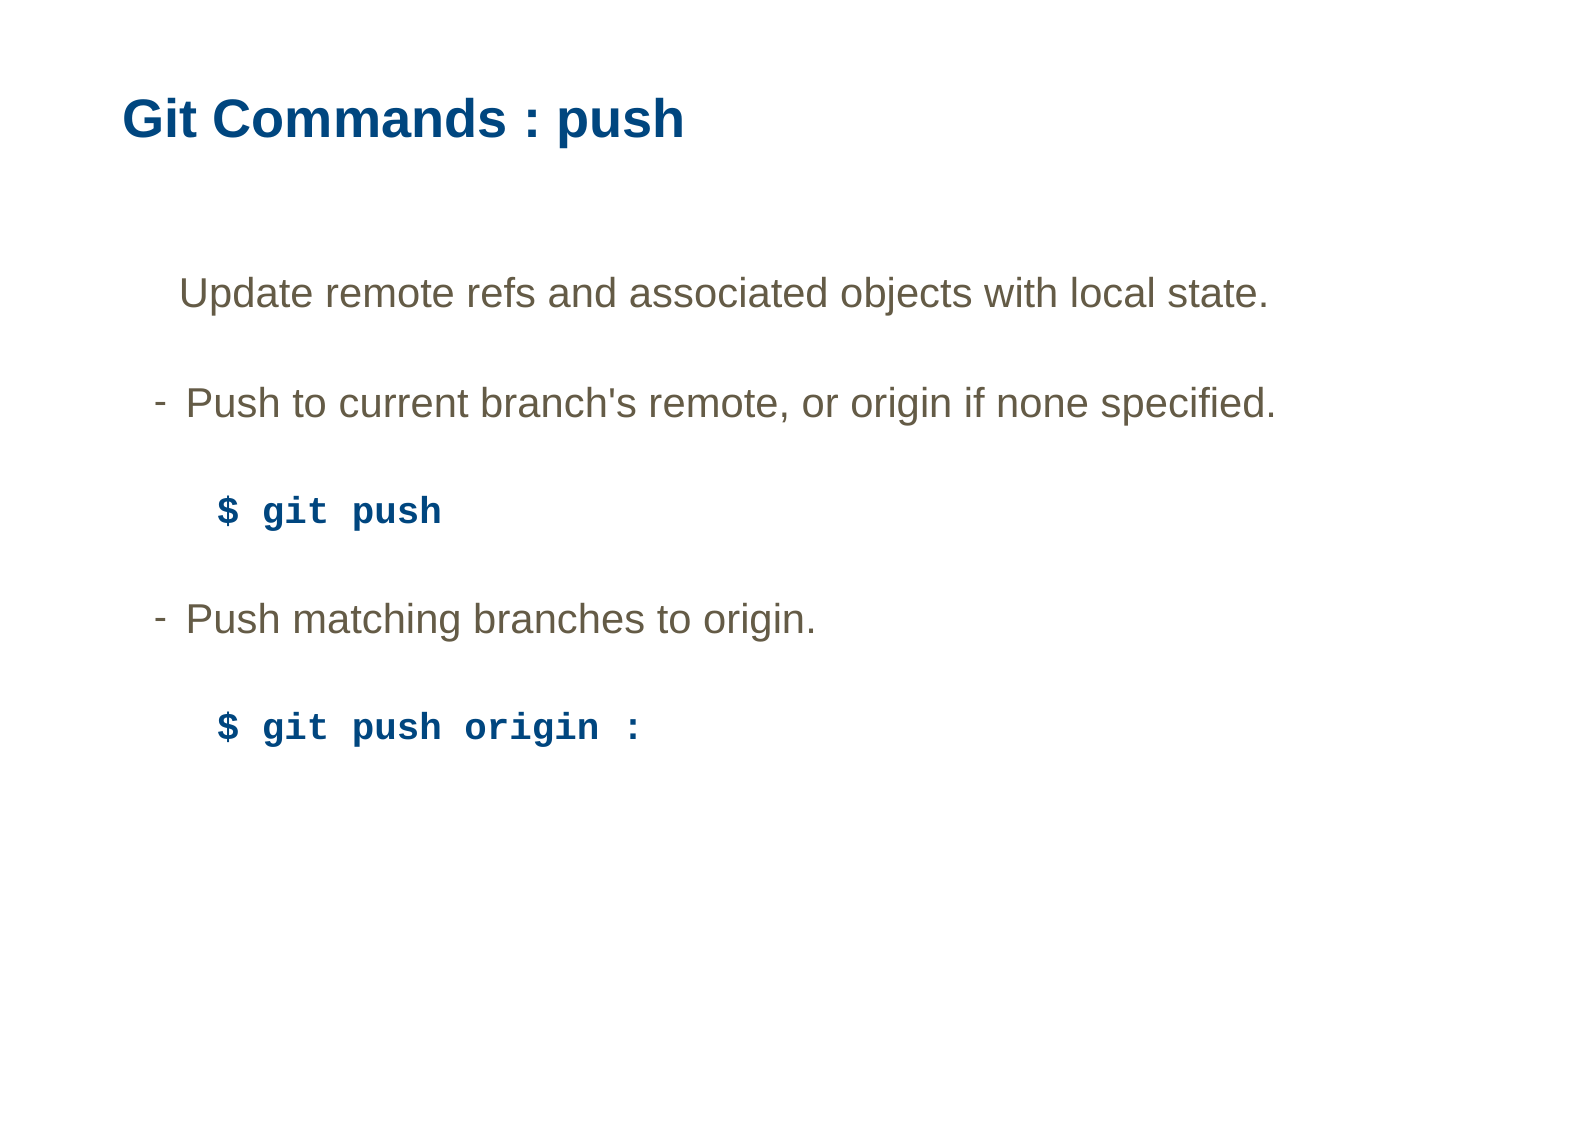

# Git Commands : push
Update remote refs and associated objects with local state.
Push to current branch's remote, or origin if none specified.
$ git push
Push matching branches to origin.
$ git push origin :